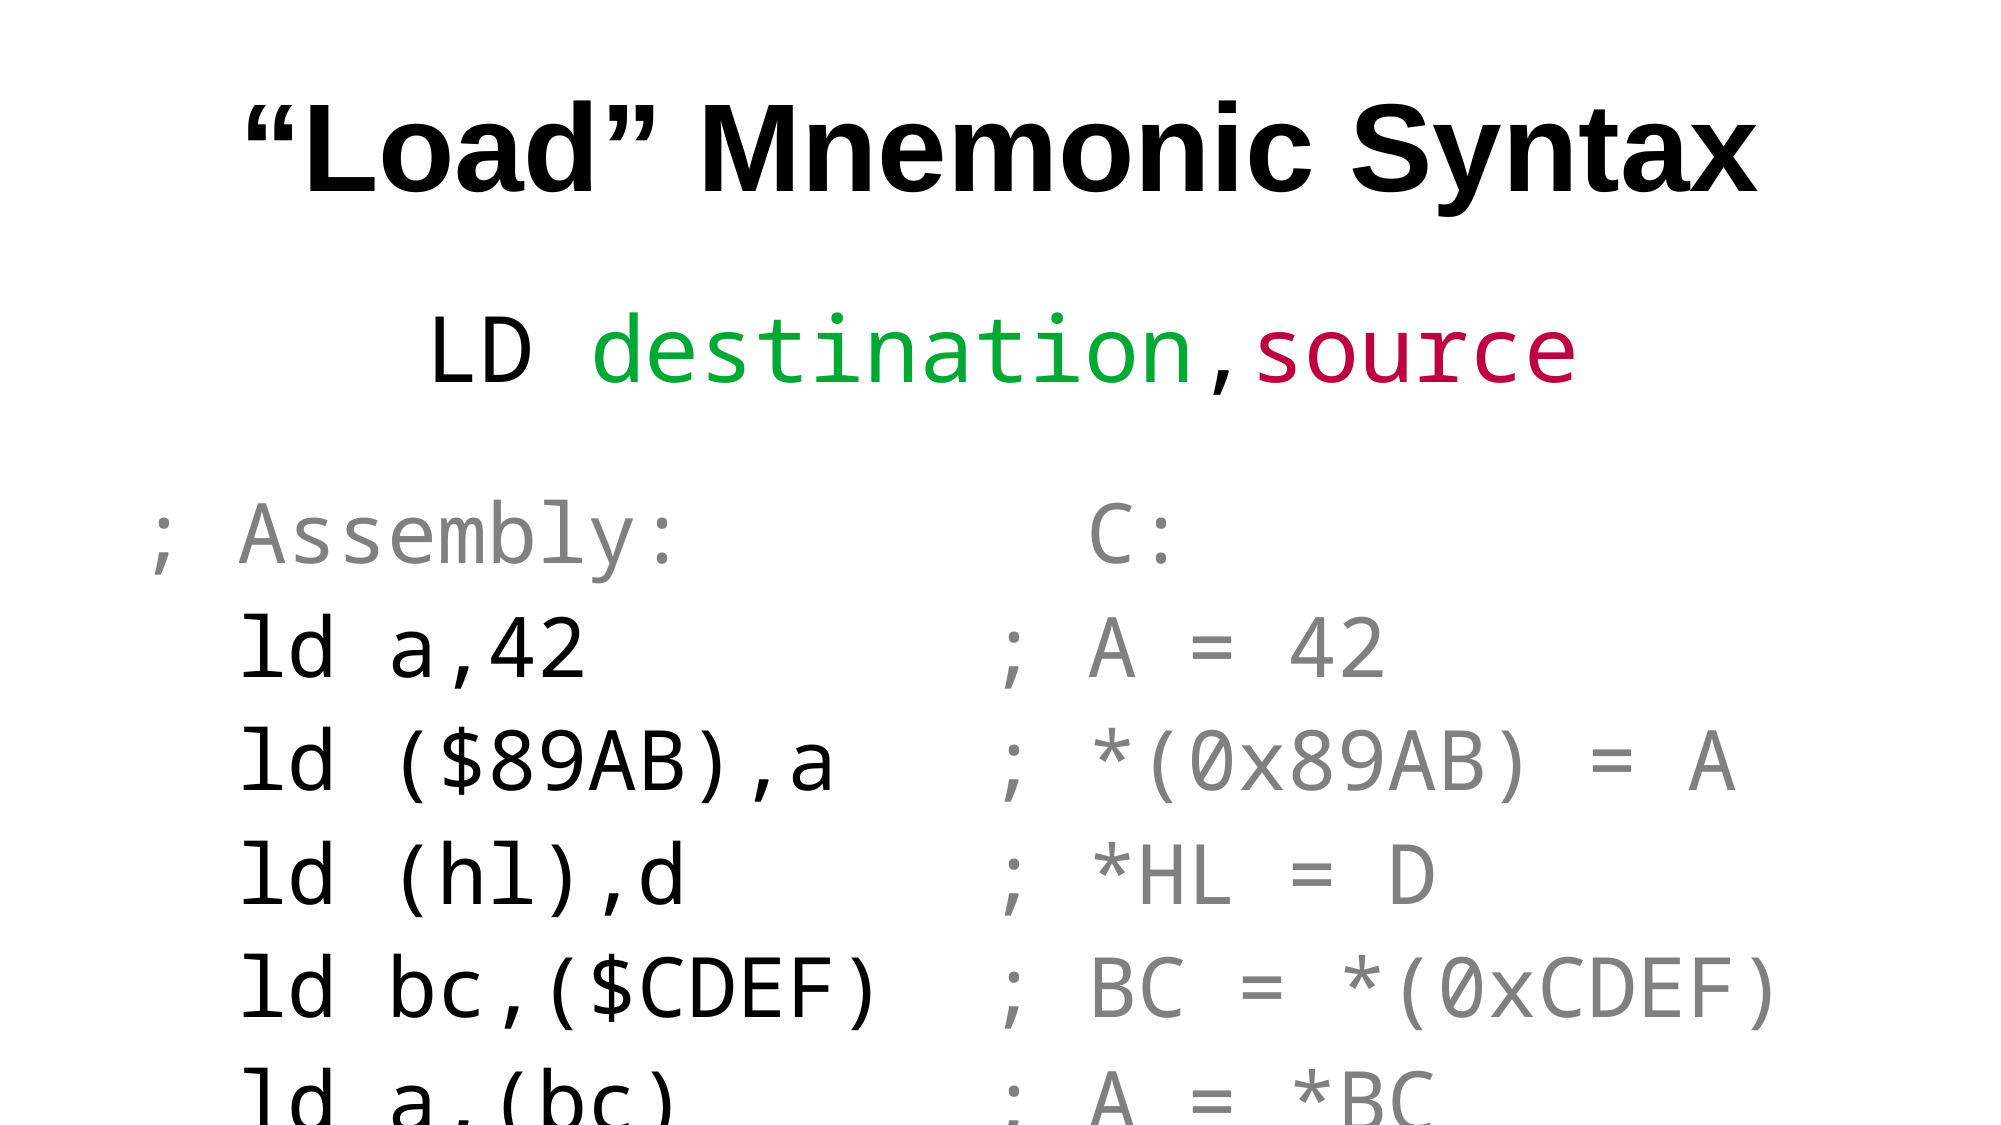

# “Load” Mnemonic Syntax
LD destination,source
; Assembly: C:
 ld a,42 ; A = 42
 ld ($89AB),a ; *(0x89AB) = A
 ld (hl),d ; *HL = D
 ld bc,($CDEF) ; BC = *(0xCDEF)
 ld a,(bc) ; A = *BC